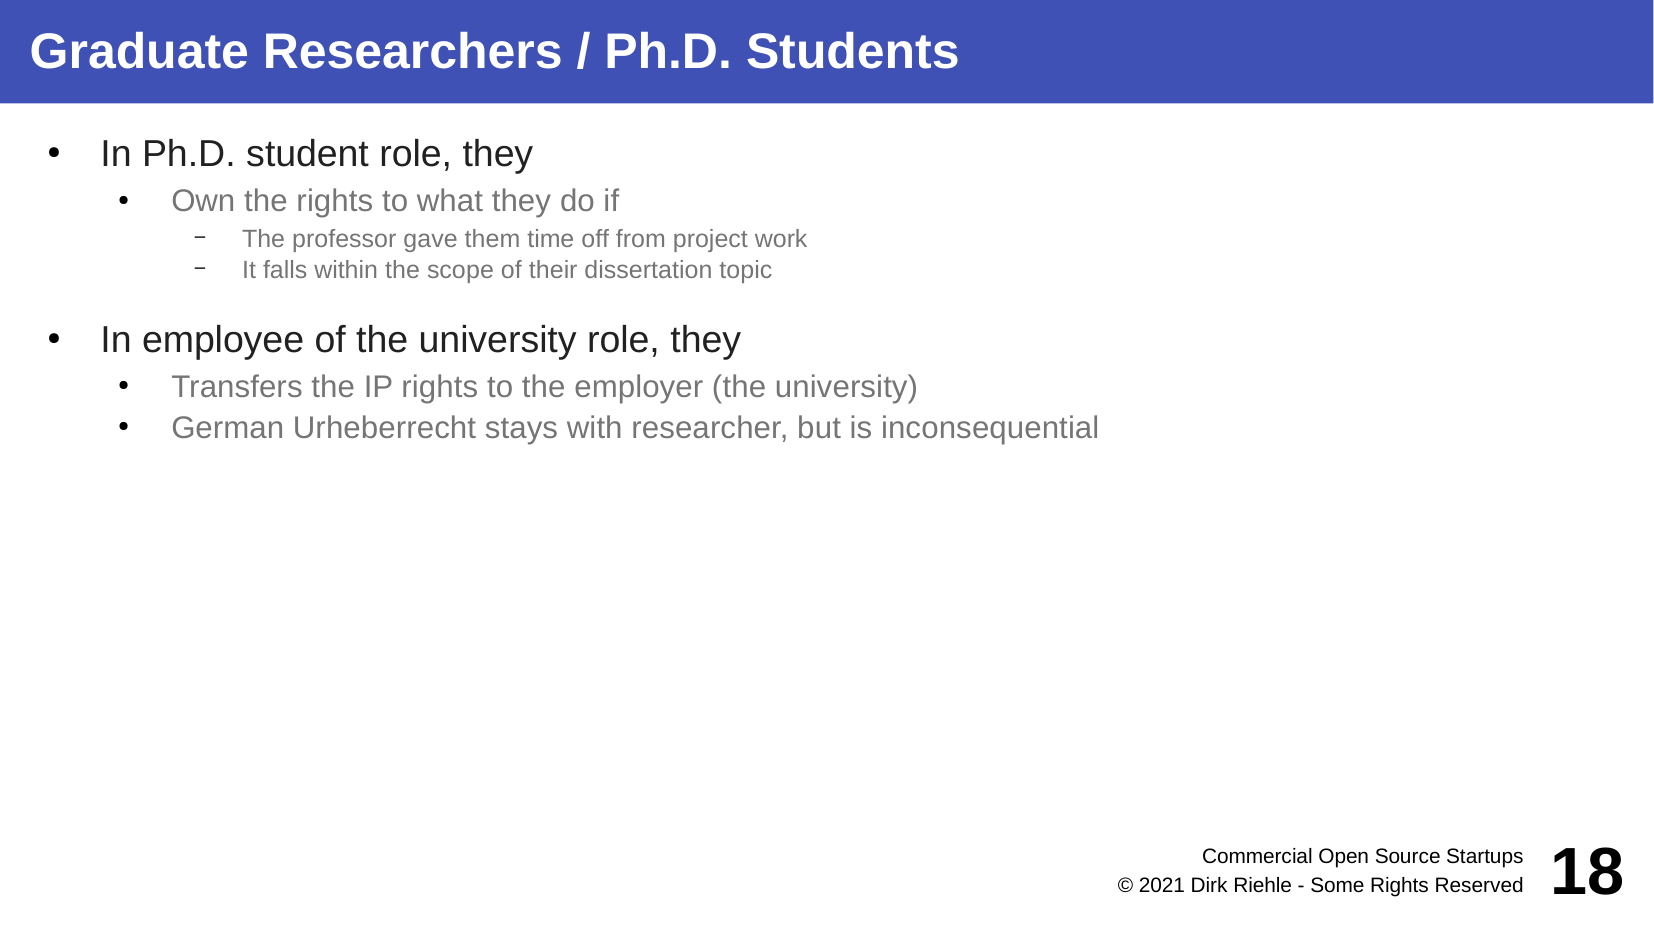

# Graduate Researchers / Ph.D. Students
In Ph.D. student role, they
Own the rights to what they do if
The professor gave them time off from project work
It falls within the scope of their dissertation topic
In employee of the university role, they
Transfers the IP rights to the employer (the university)
German Urheberrecht stays with researcher, but is inconsequential
Commercial Open Source Startups
18
© 2021 Dirk Riehle - Some Rights Reserved